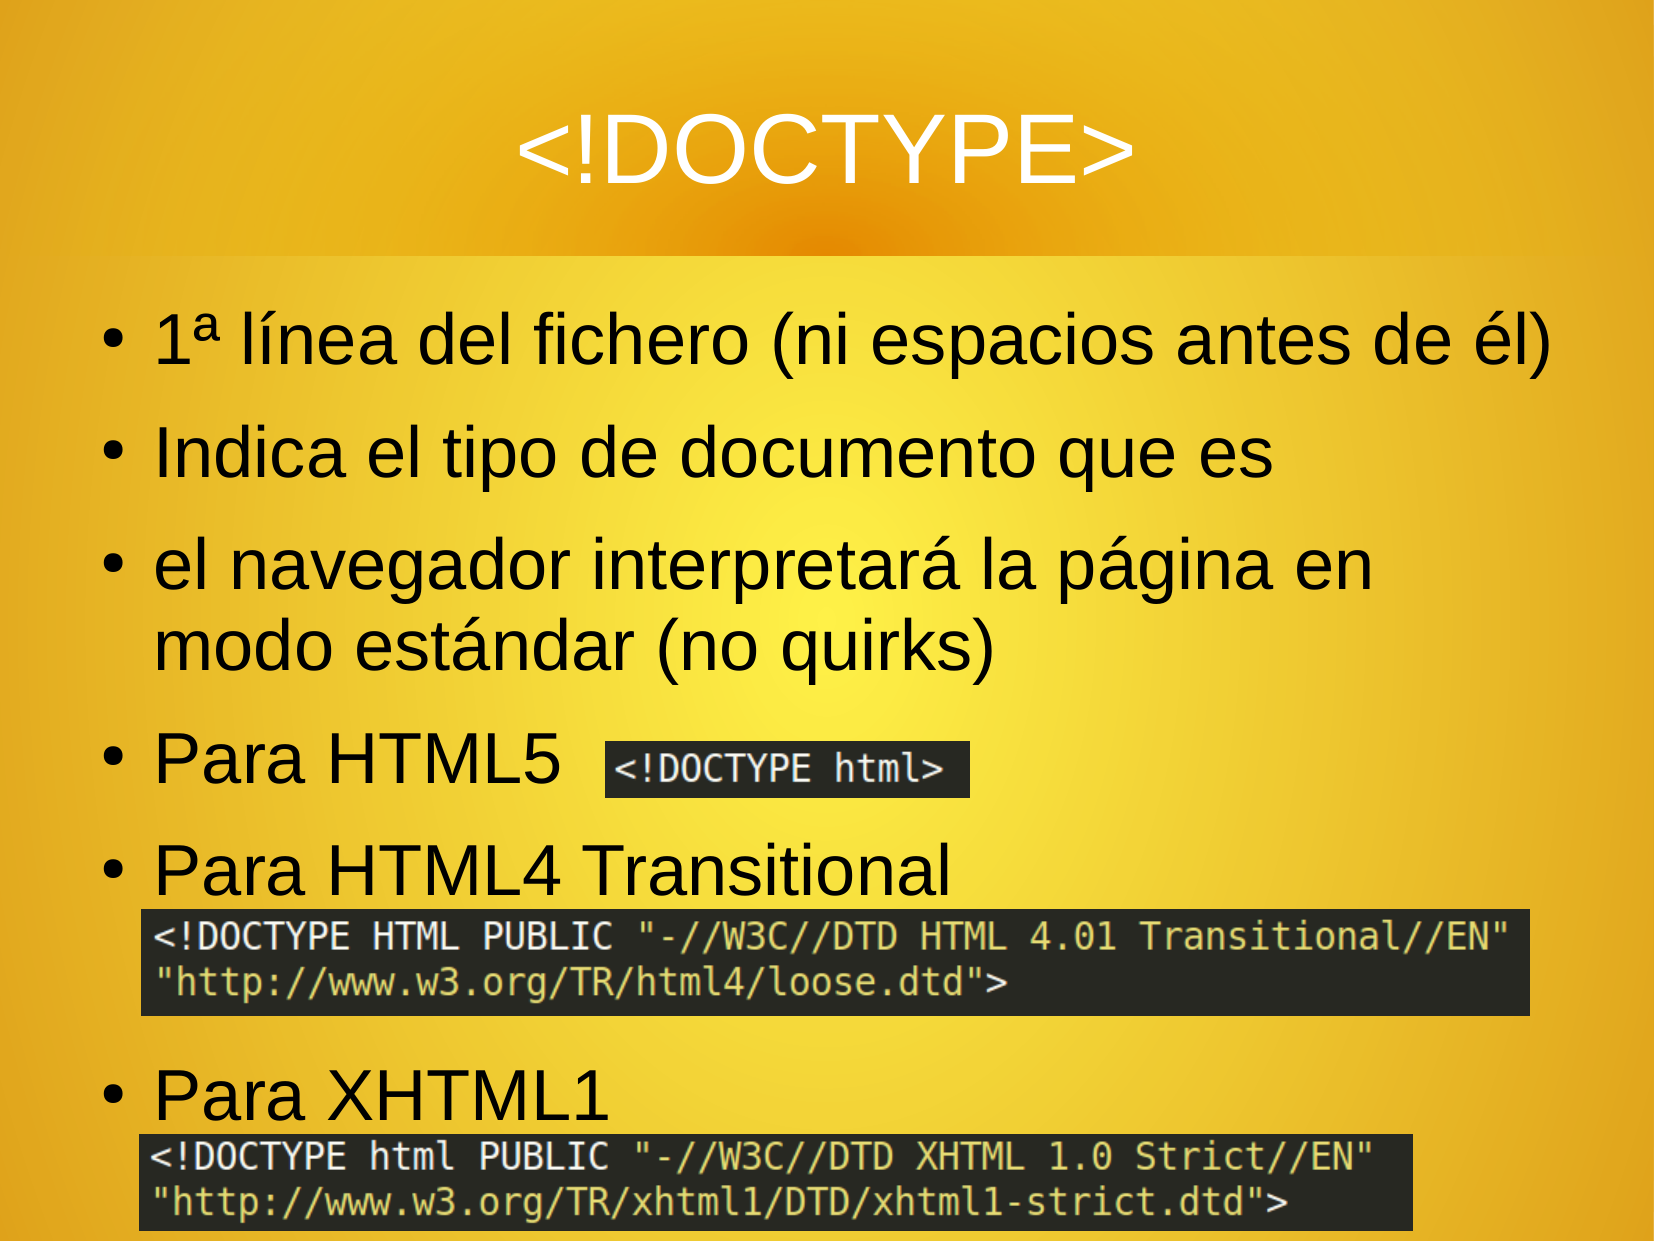

# <!DOCTYPE>
1ª línea del fichero (ni espacios antes de él)
Indica el tipo de documento que es
el navegador interpretará la página en modo estándar (no quirks)
Para HTML5
Para HTML4 Transitional
Para XHTML1